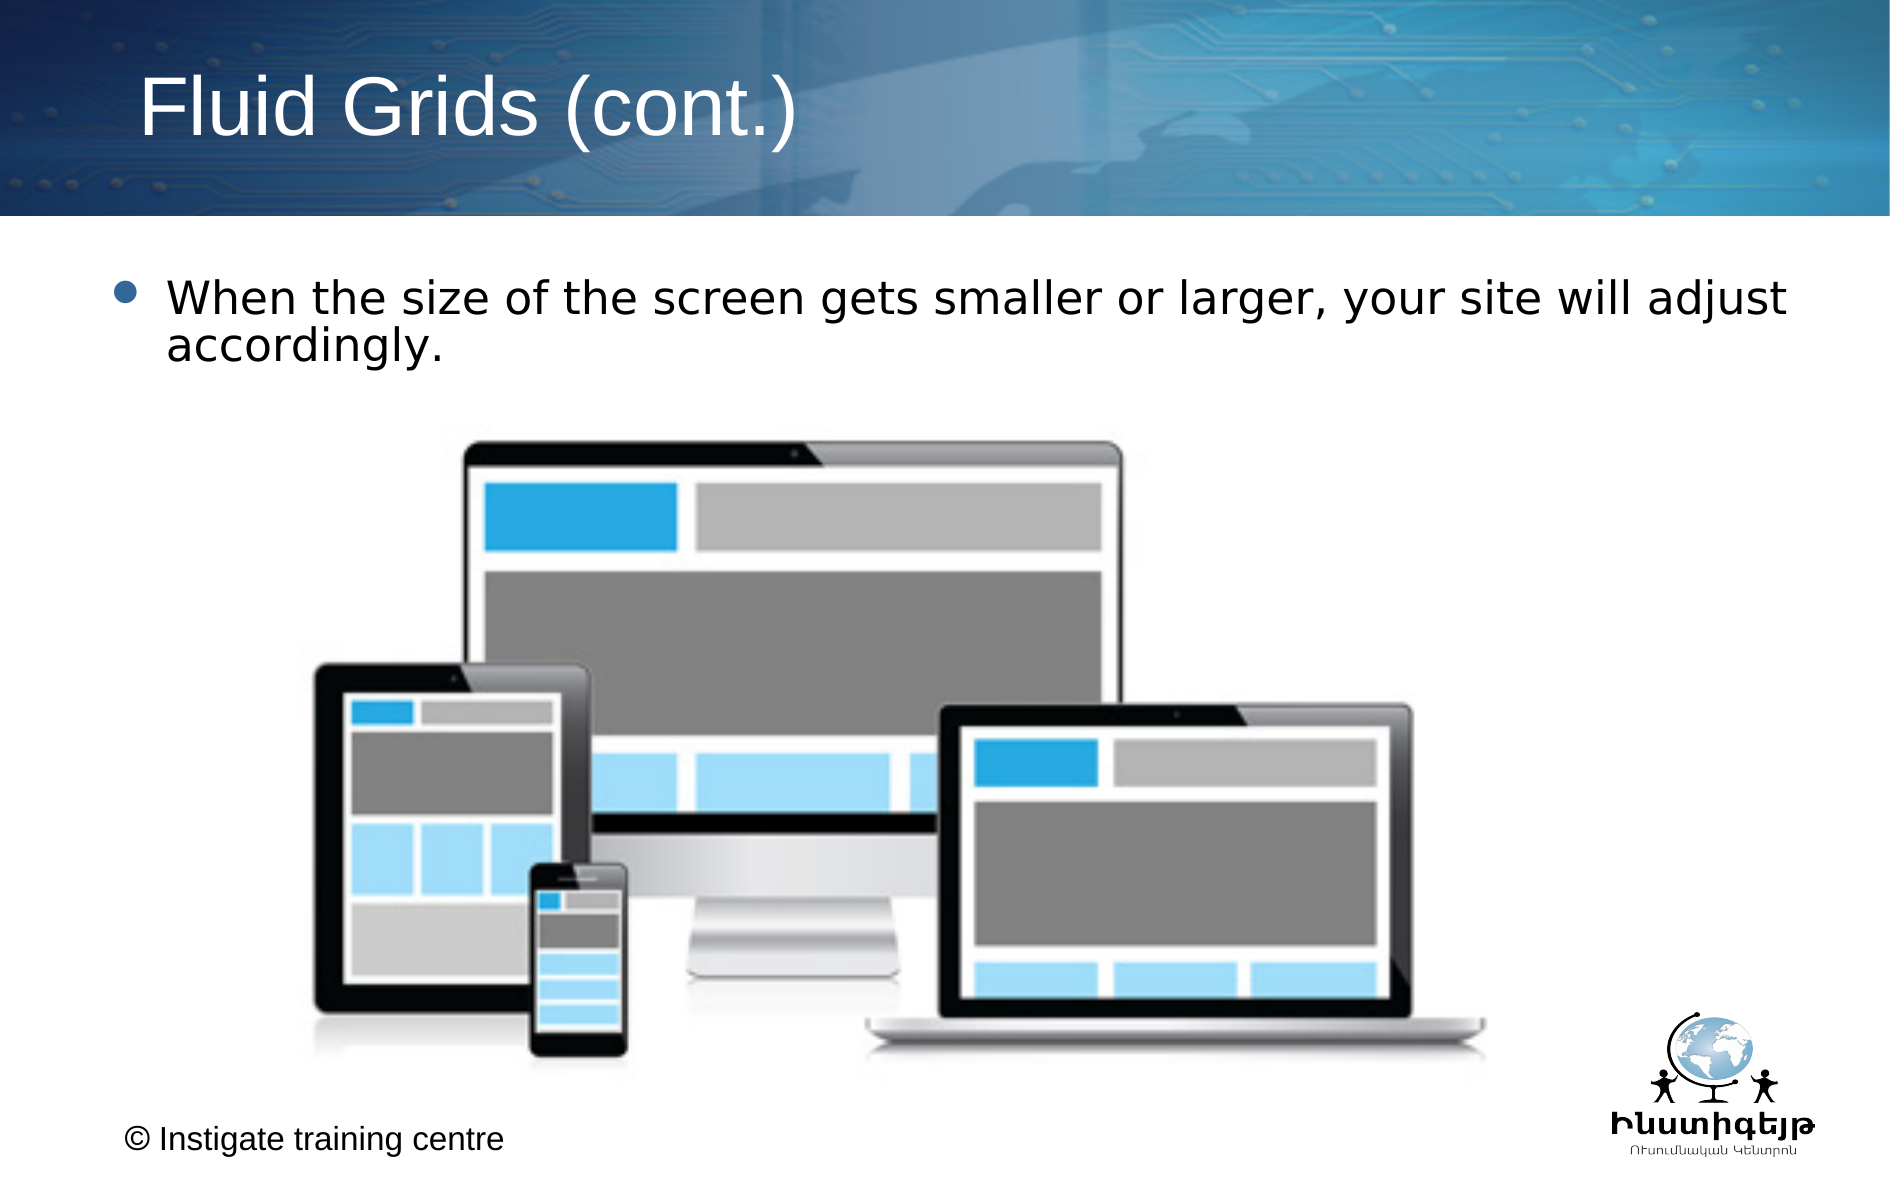

Fluid Grids (cont.)
# When the size of the screen gets smaller or larger, your site will adjust accordingly.